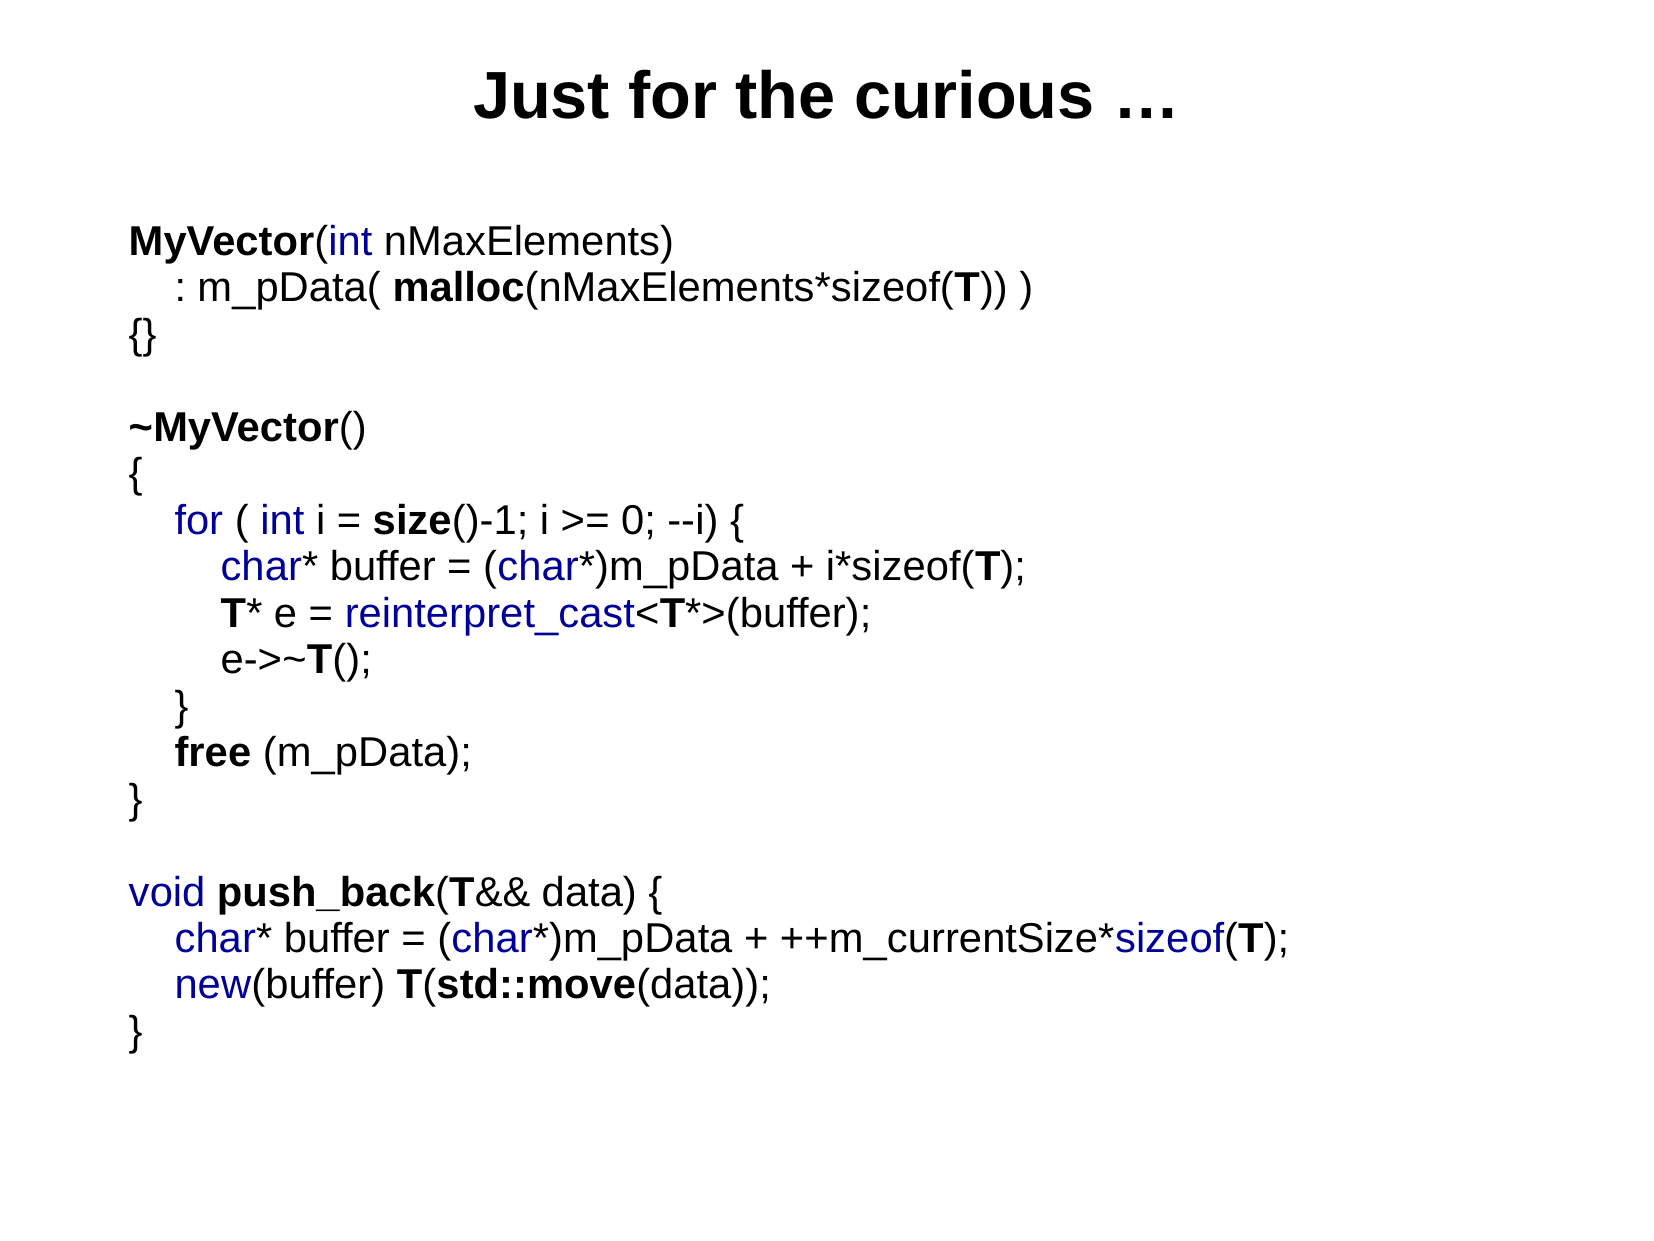

# Just for the curious …
 MyVector(int nMaxElements)
 : m_pData( malloc(nMaxElements*sizeof(T)) )
 {}
 ~MyVector()
 {
 for ( int i = size()-1; i >= 0; --i) {
 char* buffer = (char*)m_pData + i*sizeof(T);
 T* e = reinterpret_cast<T*>(buffer);
 e->~T();
 }
 free (m_pData);
 }
 void push_back(T&& data) {
 char* buffer = (char*)m_pData + ++m_currentSize*sizeof(T);
 new(buffer) T(std::move(data));
 }